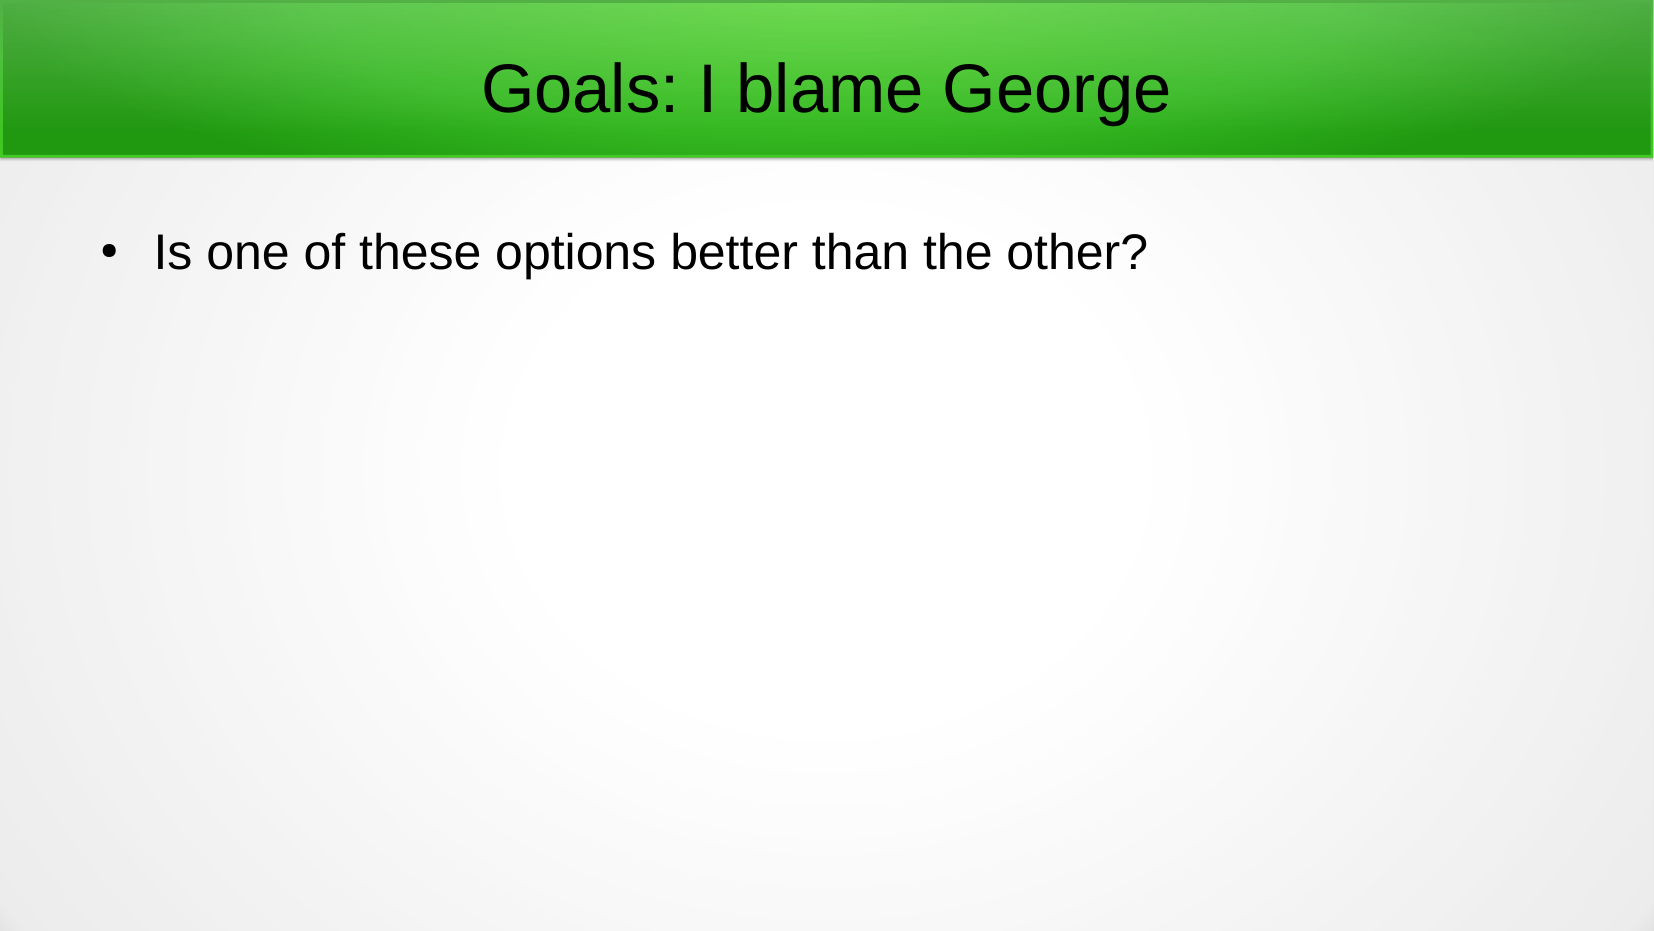

# Goals: I blame George
Is one of these options better than the other?